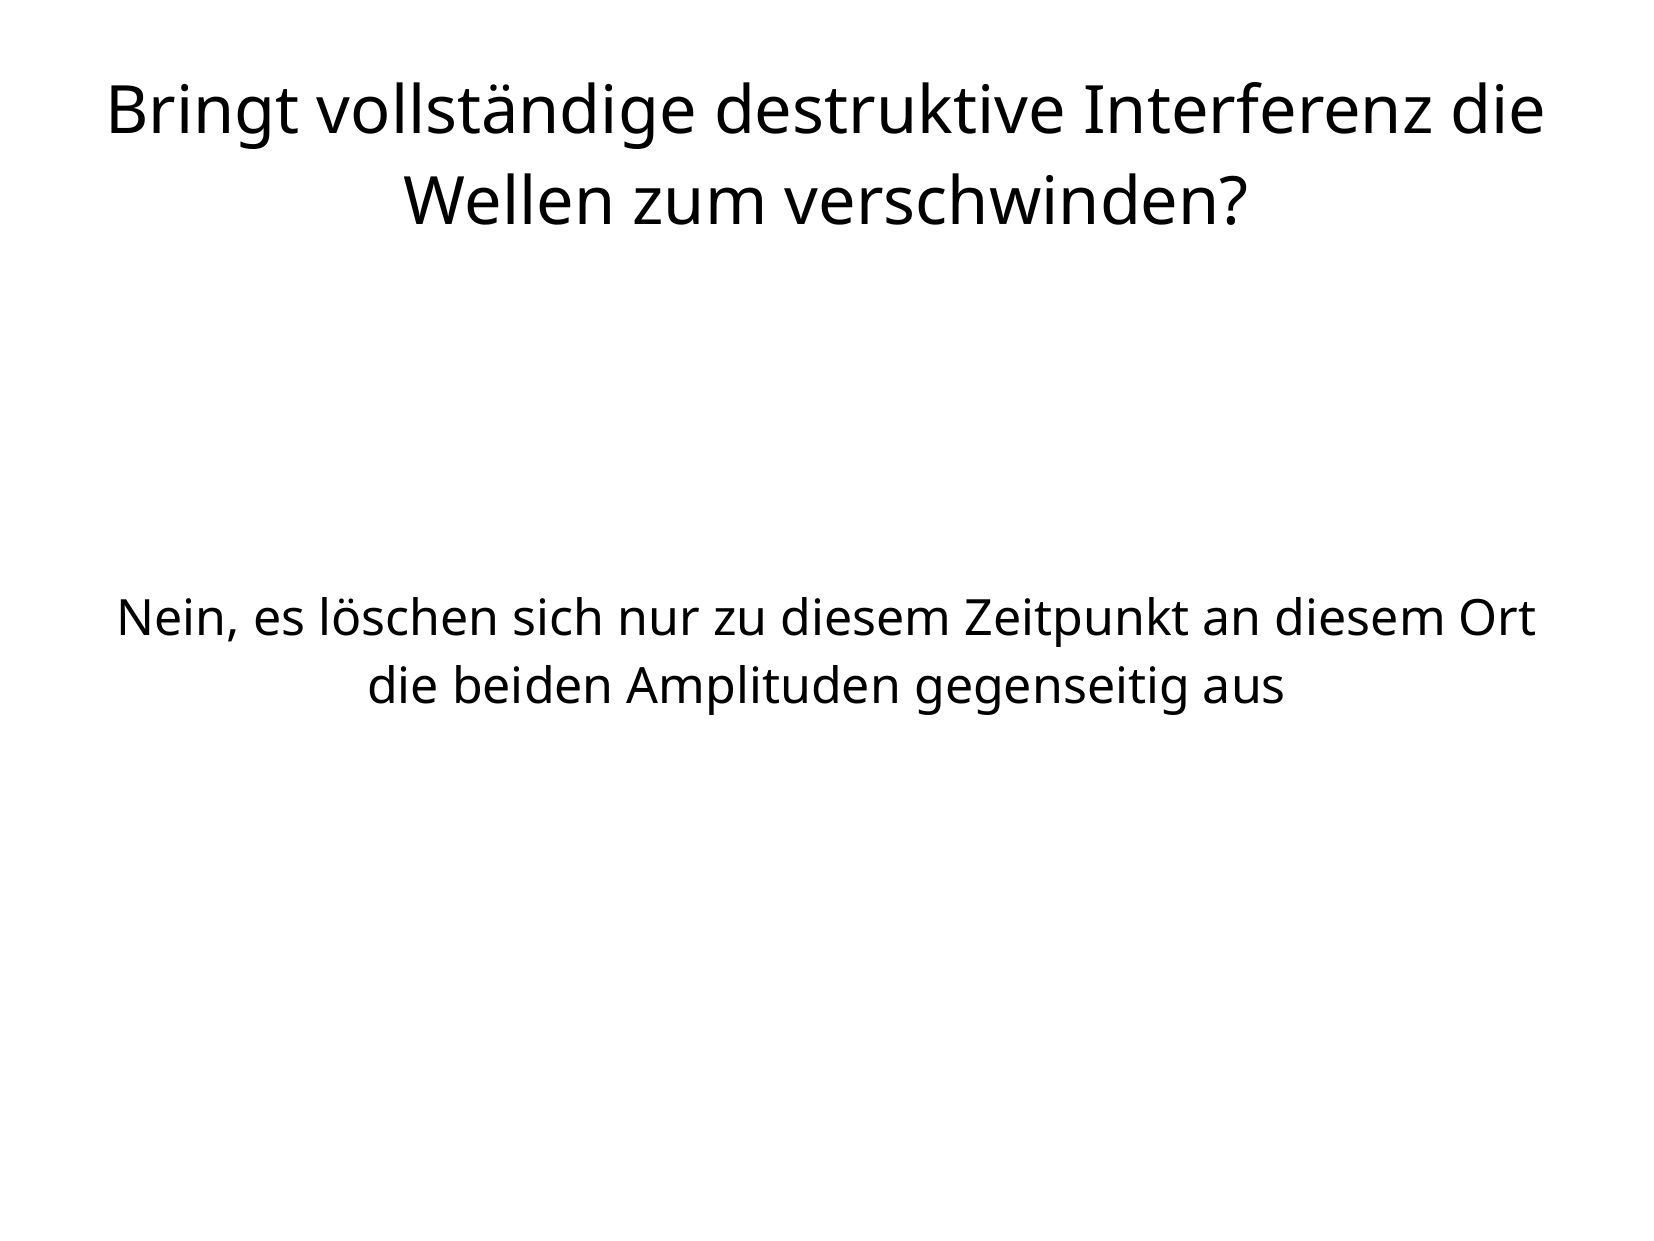

# Bringt vollständige destruktive Interferenz die Wellen zum verschwinden?
Nein, es löschen sich nur zu diesem Zeitpunkt an diesem Ort die beiden Amplituden gegenseitig aus